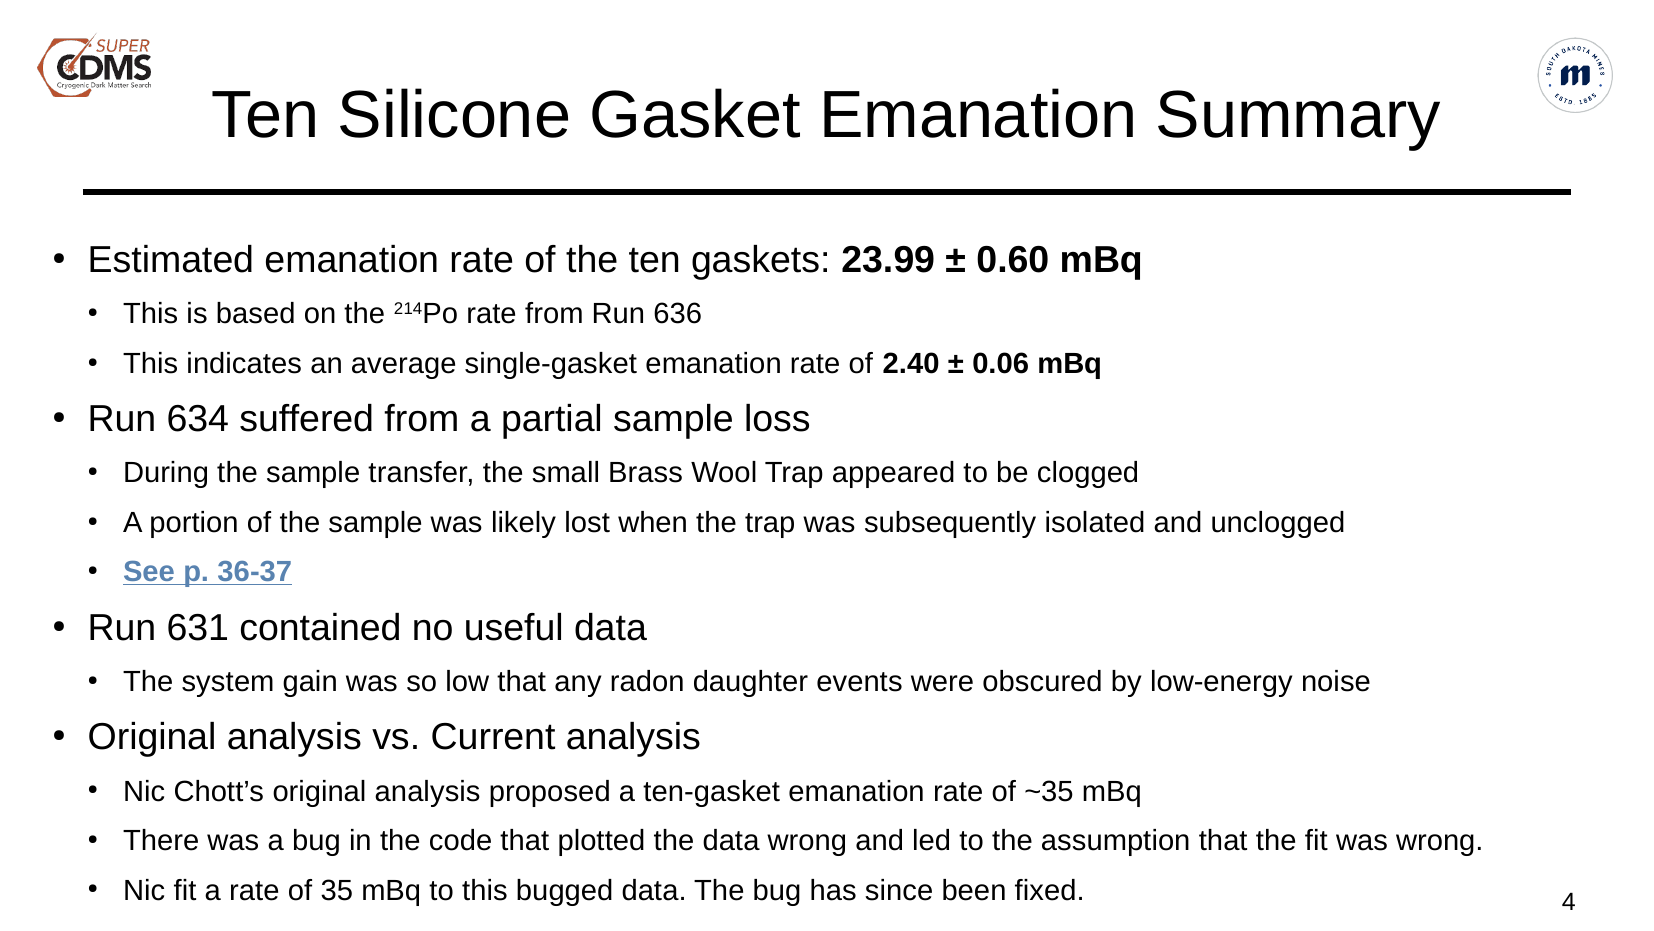

# Ten Silicone Gasket Emanation Summary
Estimated emanation rate of the ten gaskets: 23.99 ± 0.60 mBq
This is based on the 214Po rate from Run 636
This indicates an average single-gasket emanation rate of 2.40 ± 0.06 mBq
Run 634 suffered from a partial sample loss
During the sample transfer, the small Brass Wool Trap appeared to be clogged
A portion of the sample was likely lost when the trap was subsequently isolated and unclogged
See p. 36-37
Run 631 contained no useful data
The system gain was so low that any radon daughter events were obscured by low-energy noise
Original analysis vs. Current analysis
Nic Chott’s original analysis proposed a ten-gasket emanation rate of ~35 mBq
There was a bug in the code that plotted the data wrong and led to the assumption that the fit was wrong.
Nic fit a rate of 35 mBq to this bugged data. The bug has since been fixed.